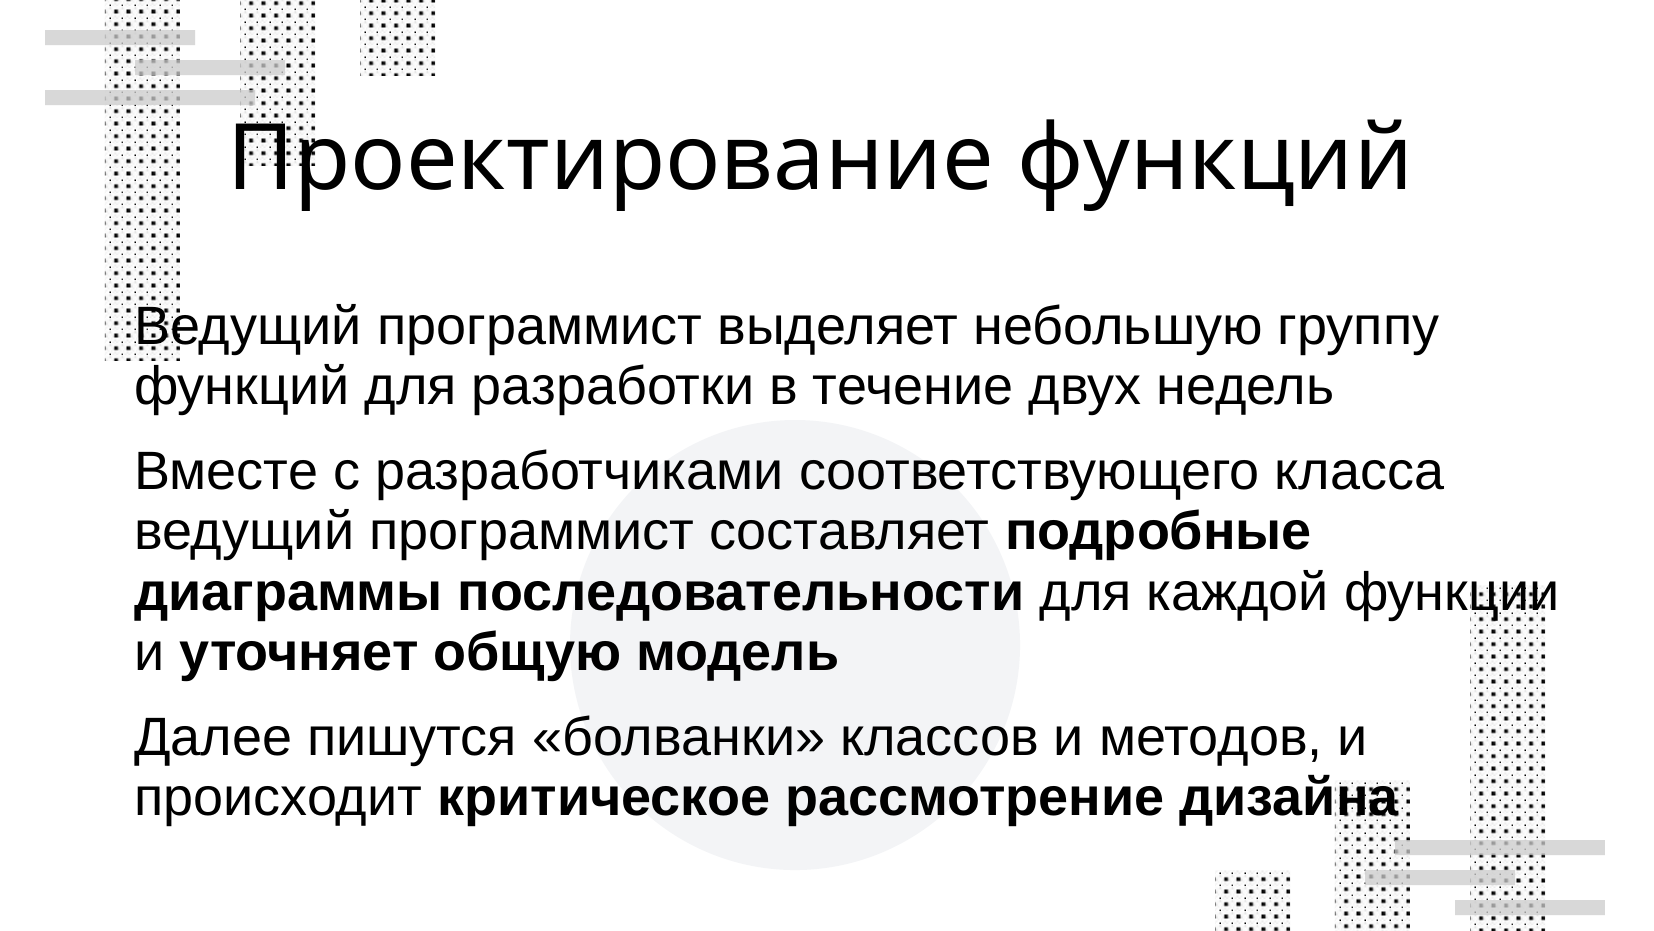

# Проектирование функций
Ведущий программист выделяет небольшую группу функций для разработки в течение двух недель
Вместе с разработчиками соответствующего класса ведущий программист составляет подробные диаграммы последовательности для каждой функции и уточняет общую модель
Далее пишутся «болванки» классов и методов, и происходит критическое рассмотрение дизайна